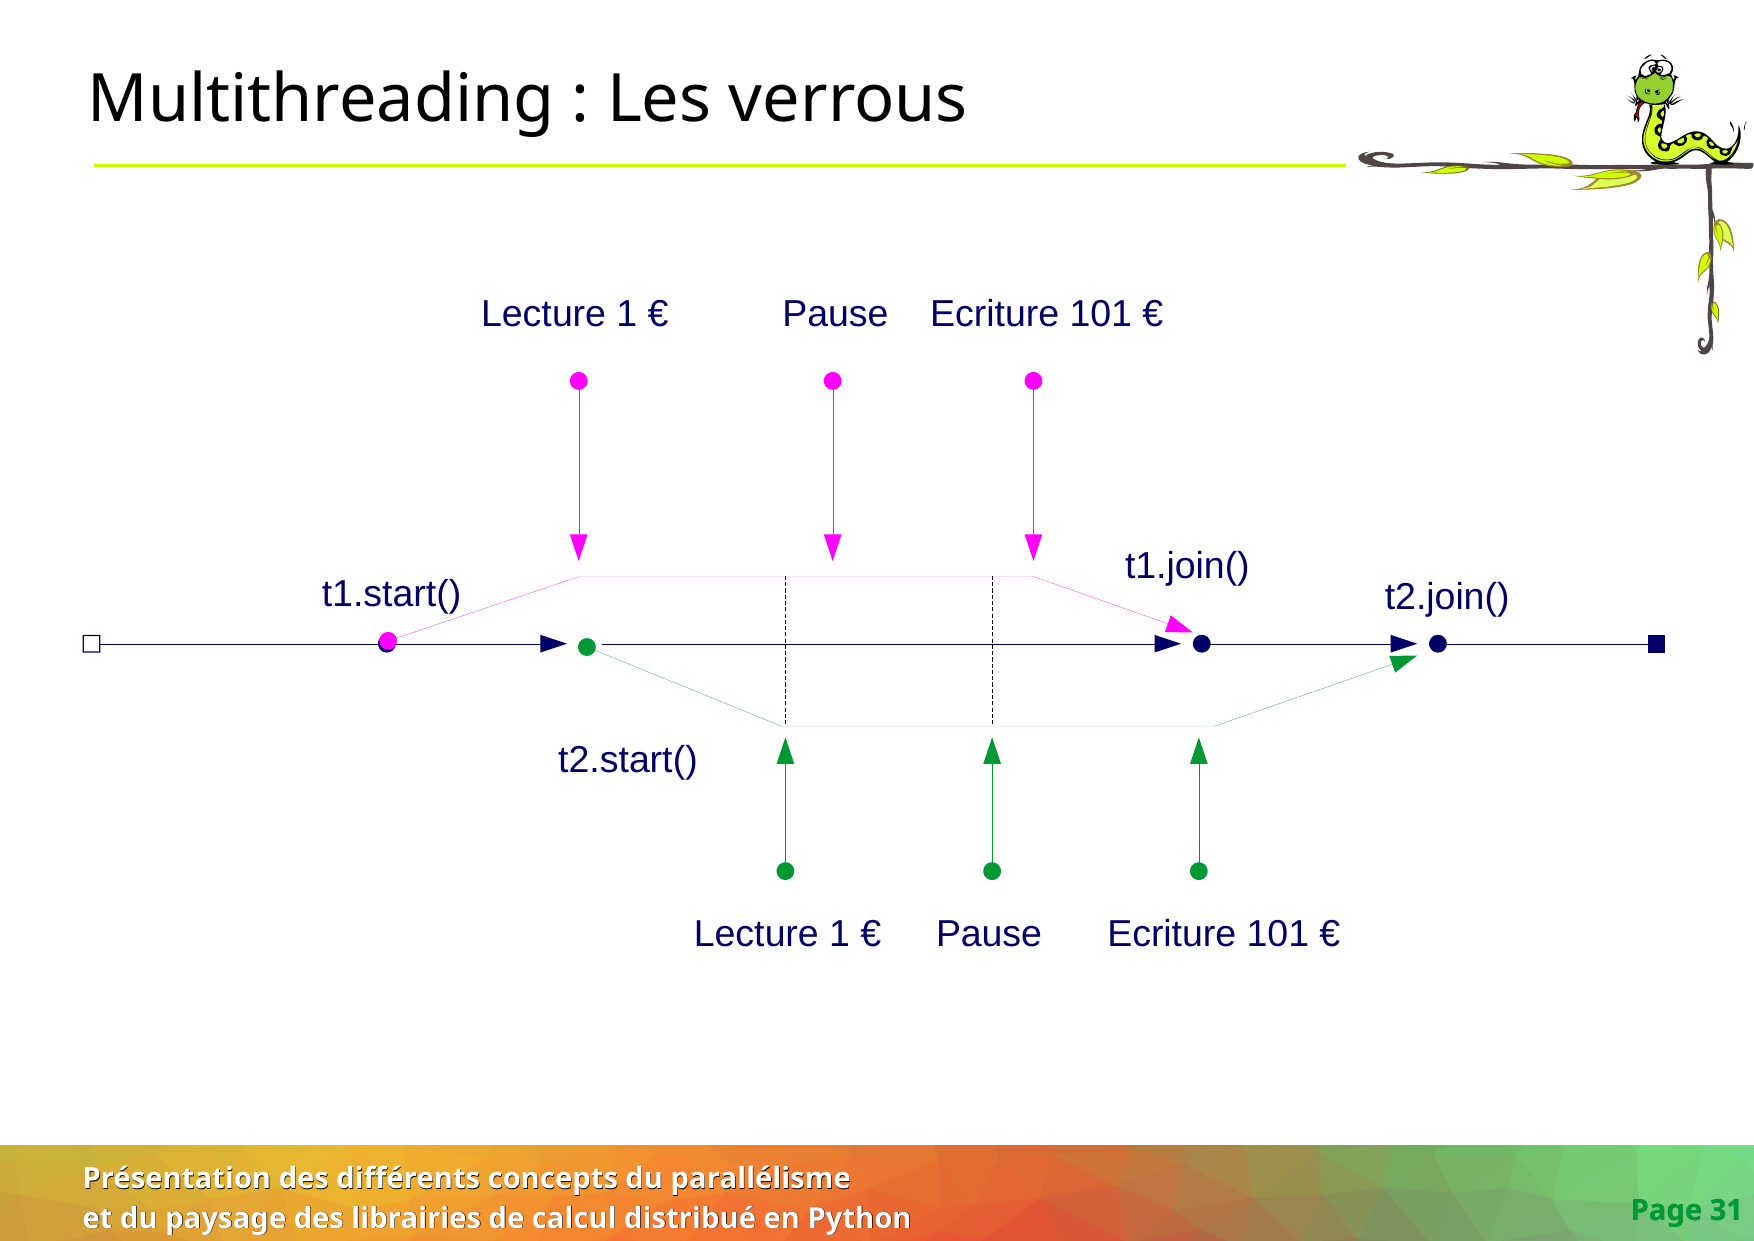

# Multithreading : Les verrous
Lecture 1 €
Pause
Ecriture 101 €
t1.join()
t1.start()
t2.join()
t2.start()
Lecture 1 €
Pause
Ecriture 101 €
31